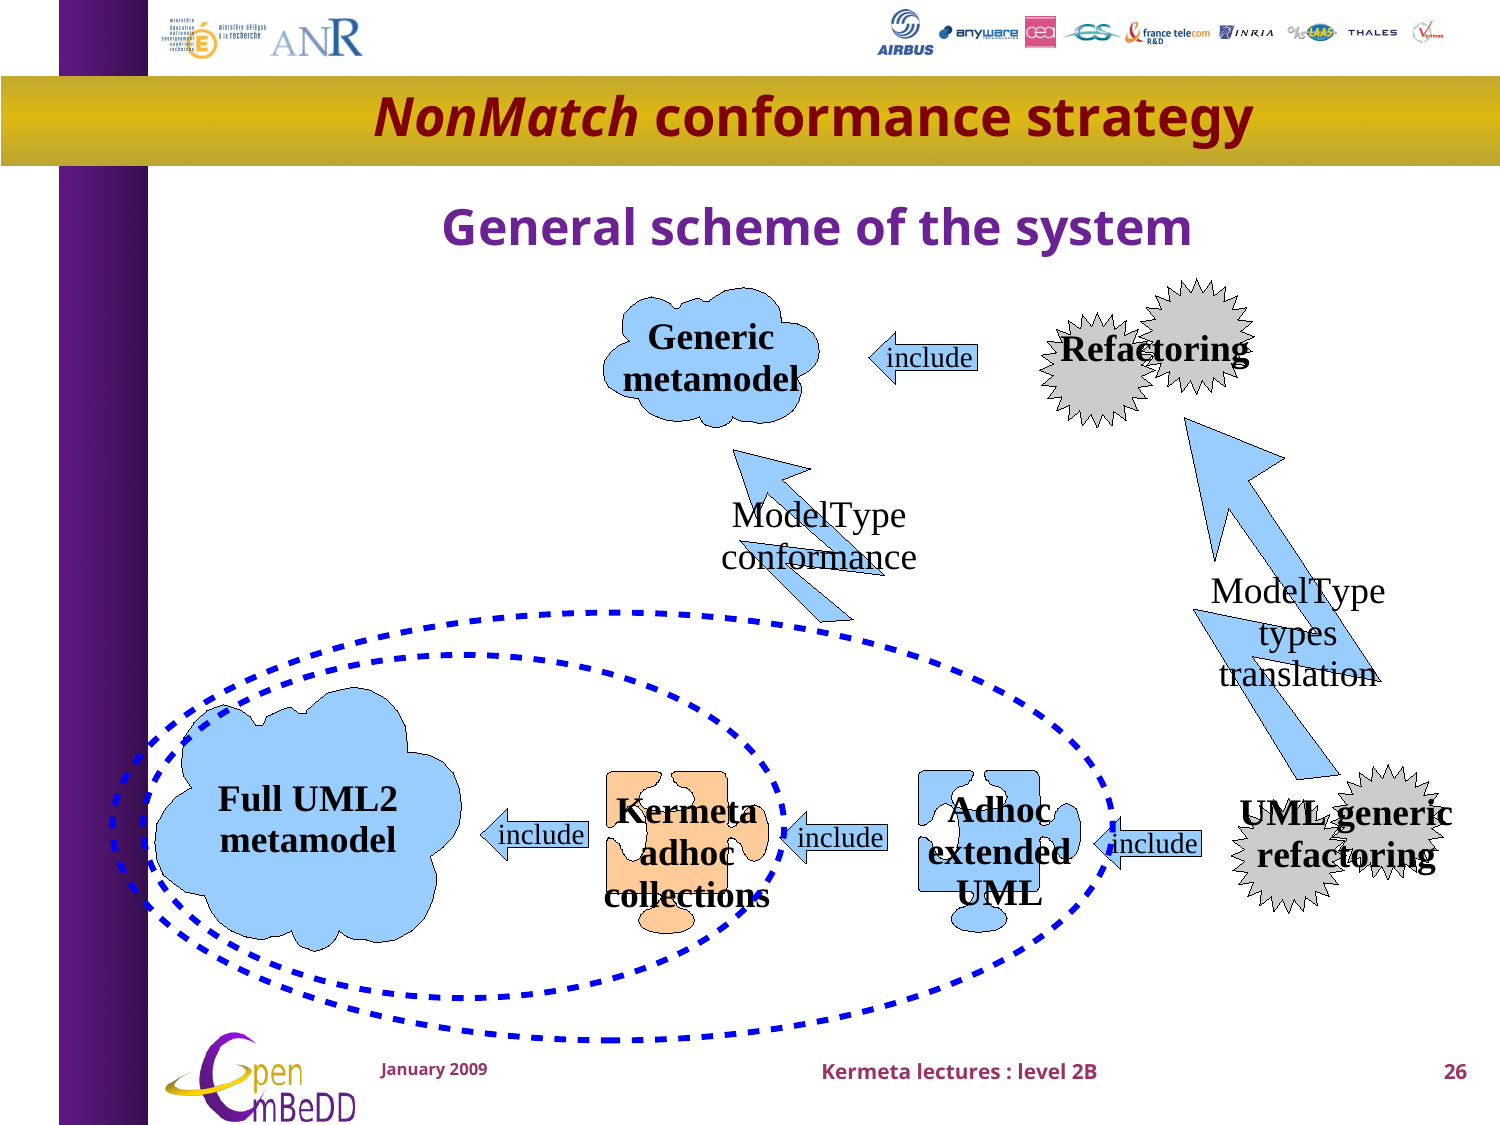

# NonMatch conformance strategy
General scheme of the system
Refactoring
Generic
metamodel
include
ModelType
types
translation
ModelType
conformance
Full UML2
metamodel
Kermeta
adhoc
collections
include
Adhoc
extended
UML
include
UML generic refactoring
include
Pied de page
Pied de page fixe
26